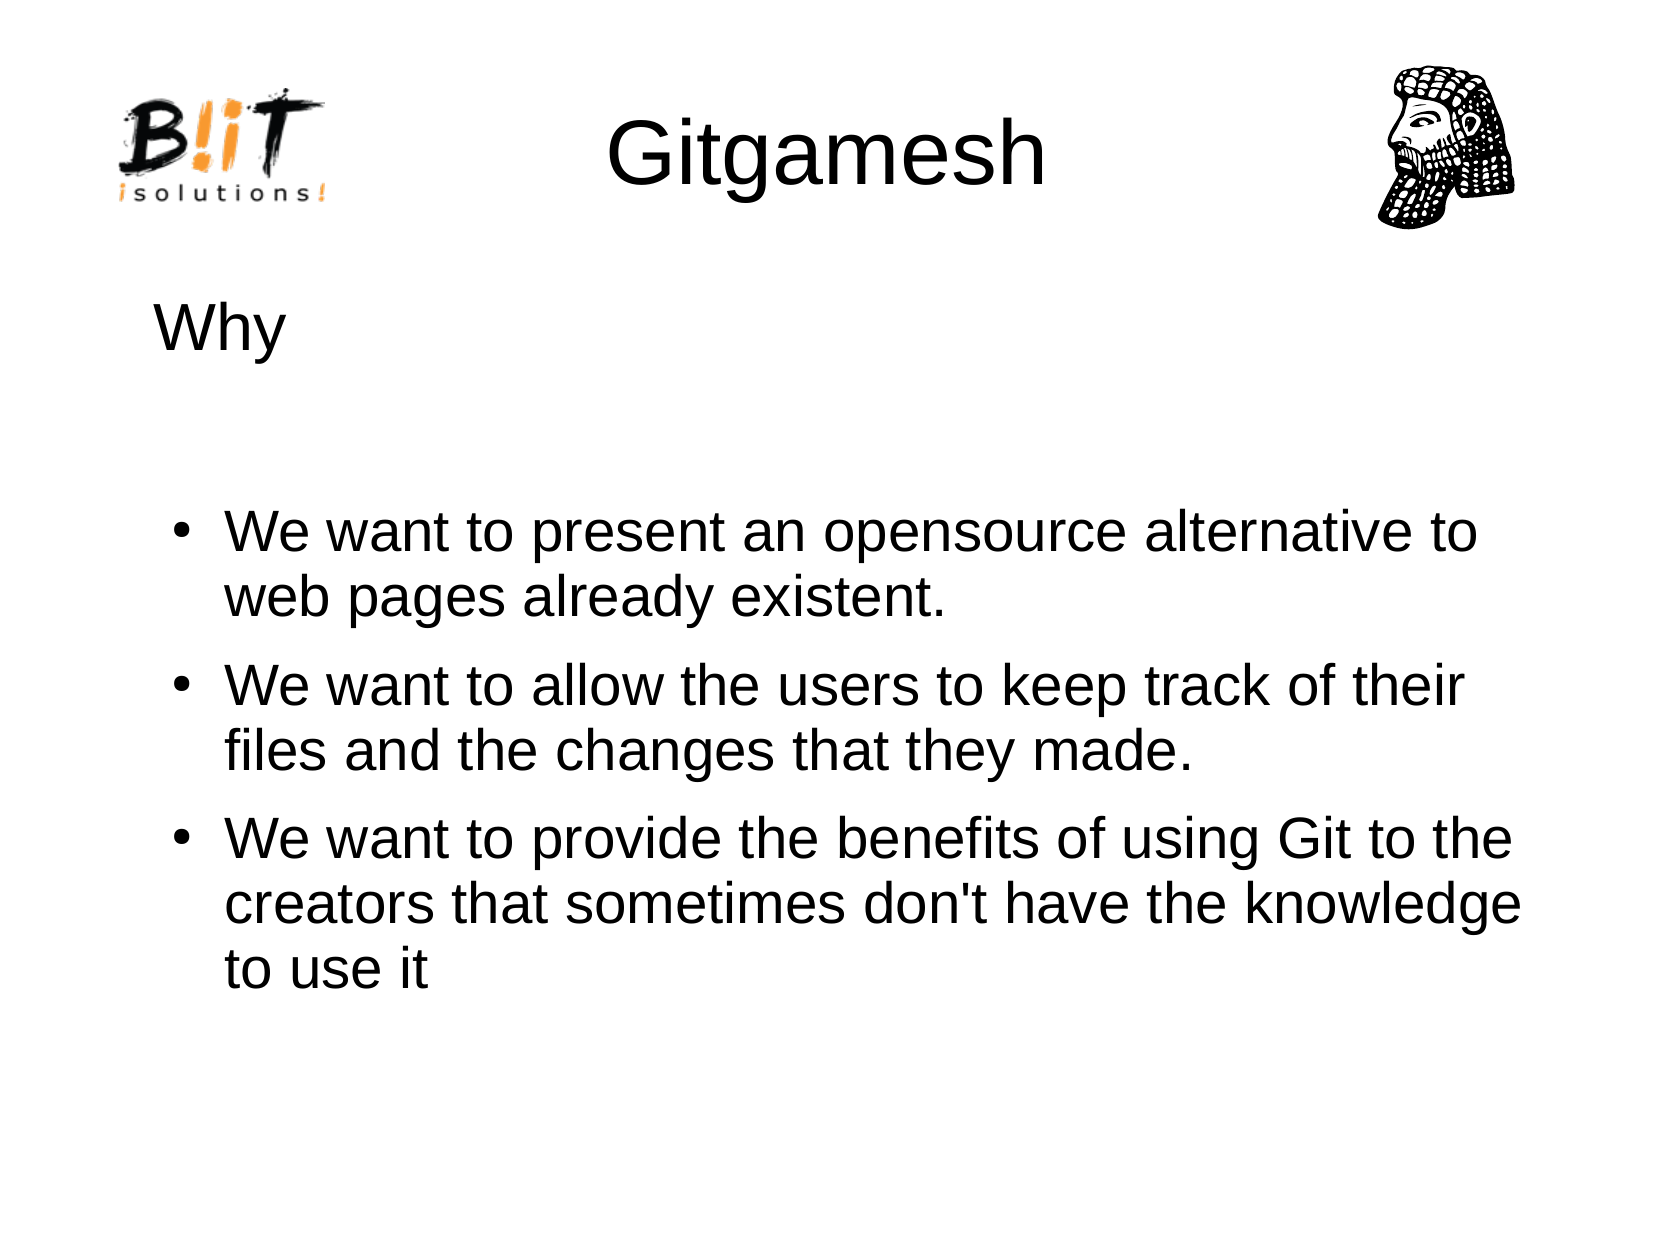

# Gitgamesh
Why
We want to present an opensource alternative to web pages already existent.
We want to allow the users to keep track of their files and the changes that they made.
We want to provide the benefits of using Git to the creators that sometimes don't have the knowledge to use it